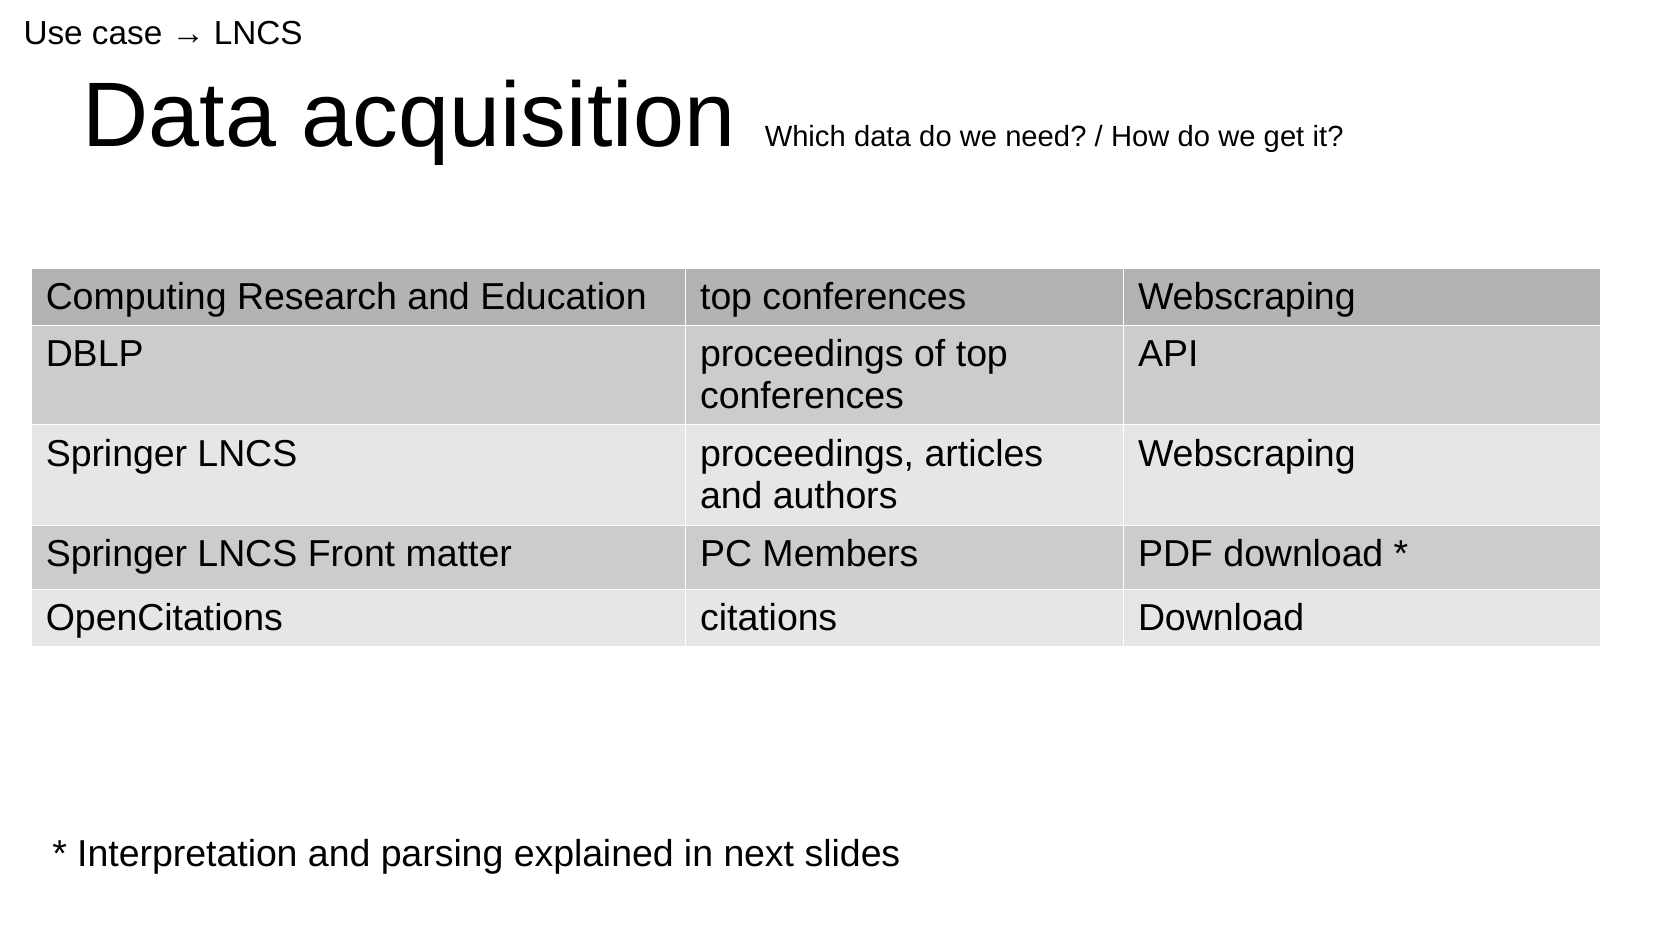

# Data acquisition
Use case → LNCS
Which data do we need? / How do we get it?
| Computing Research and Education | top conferences | Webscraping |
| --- | --- | --- |
| DBLP | proceedings of top conferences | API |
| Springer LNCS | proceedings, articles and authors | Webscraping |
| Springer LNCS Front matter | PC Members | PDF download \* |
| OpenCitations | citations | Download |
* Interpretation and parsing explained in next slides